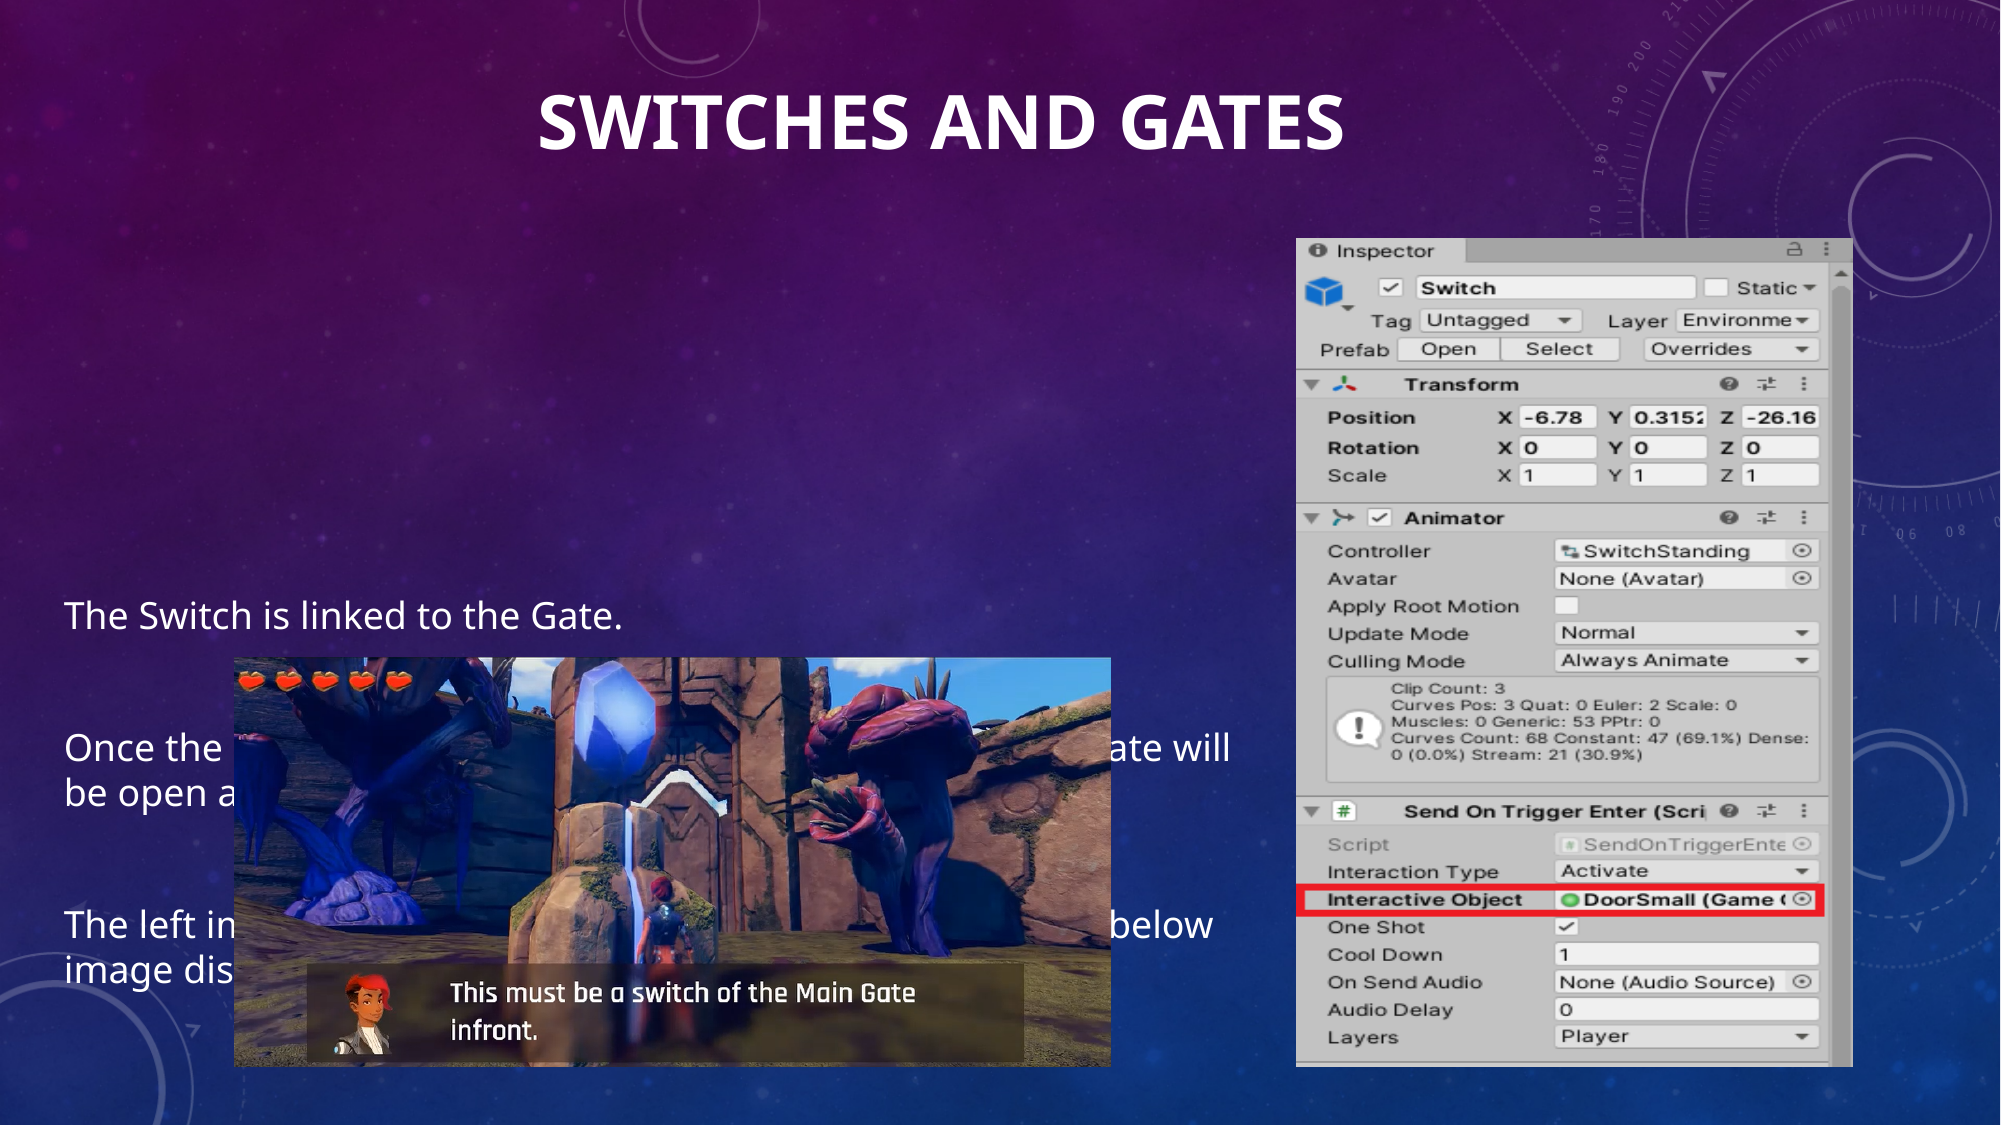

# Switches and Gates
The Switch is linked to the Gate.
Once the protagonist walks close to the switch, the linked gate will be open automatically.
The left image briefly shows how those two are linked. And below image displays its scene.